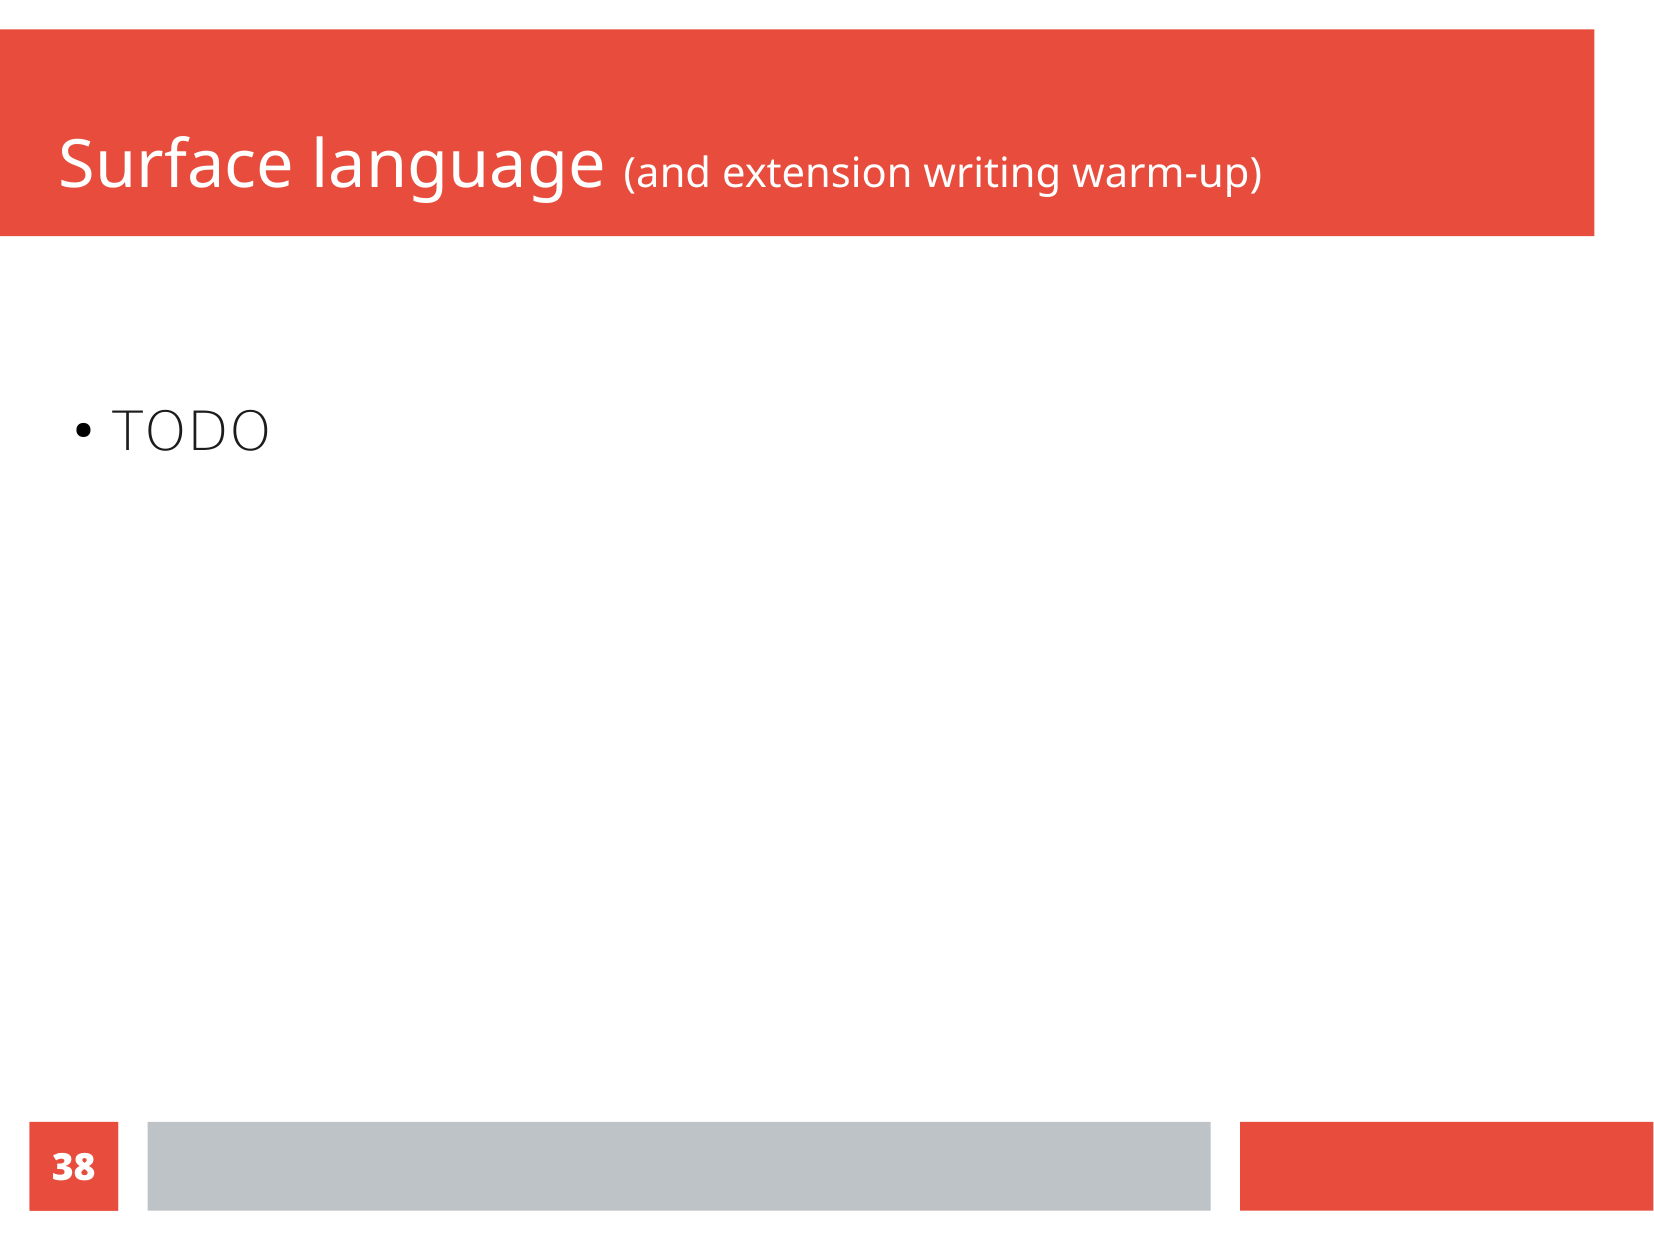

# Surface language (and extension writing warm-up)
TODO
38